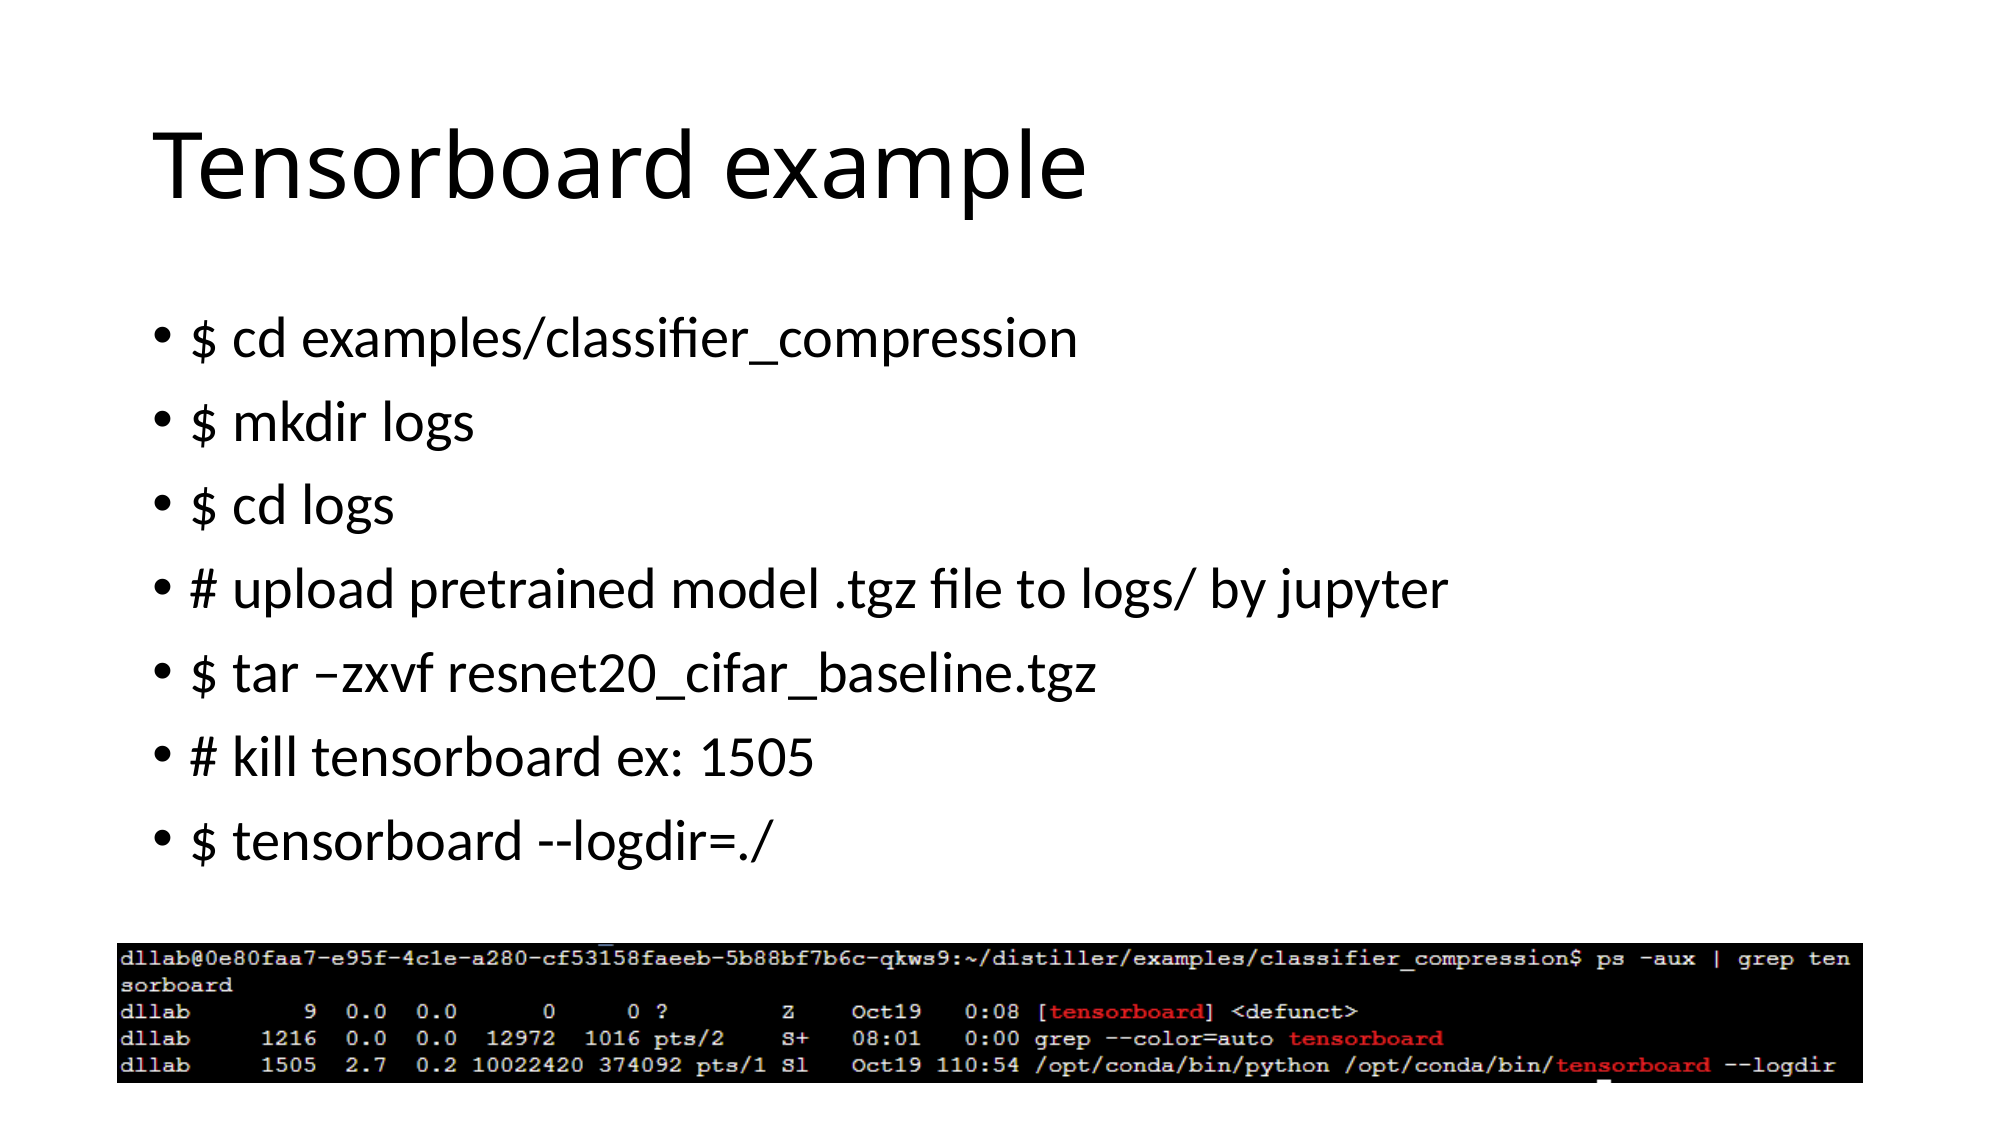

# Tensorboard example
$ cd examples/classifier_compression
$ mkdir logs
$ cd logs
# upload pretrained model .tgz file to logs/ by jupyter
$ tar –zxvf resnet20_cifar_baseline.tgz
# kill tensorboard ex: 1505
$ tensorboard --logdir=./